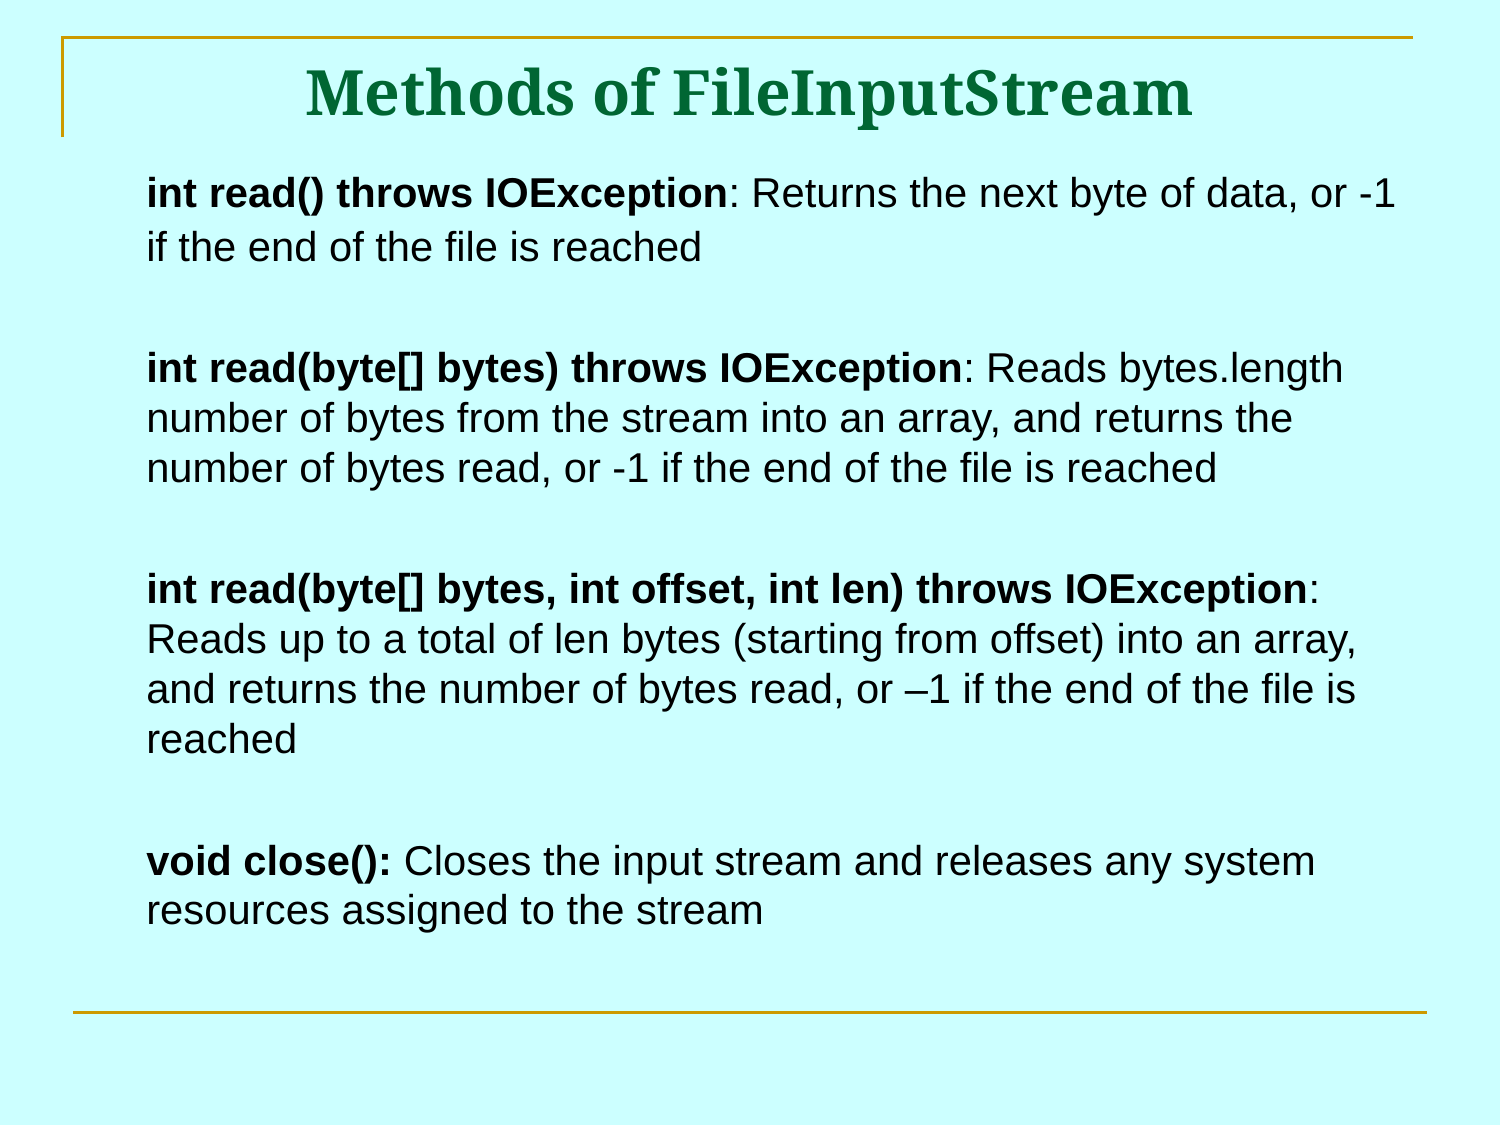

# Methods of FileInputStream
	int read() throws IOException: Returns the next byte of data, or -1 if the end of the file is reached
 	int read(byte[] bytes) throws IOException: Reads bytes.length number of bytes from the stream into an array, and returns the number of bytes read, or -1 if the end of the file is reached
	int read(byte[] bytes, int offset, int len) throws IOException: Reads up to a total of len bytes (starting from offset) into an array, and returns the number of bytes read, or –1 if the end of the file is reached
	void close(): Closes the input stream and releases any system resources assigned to the stream